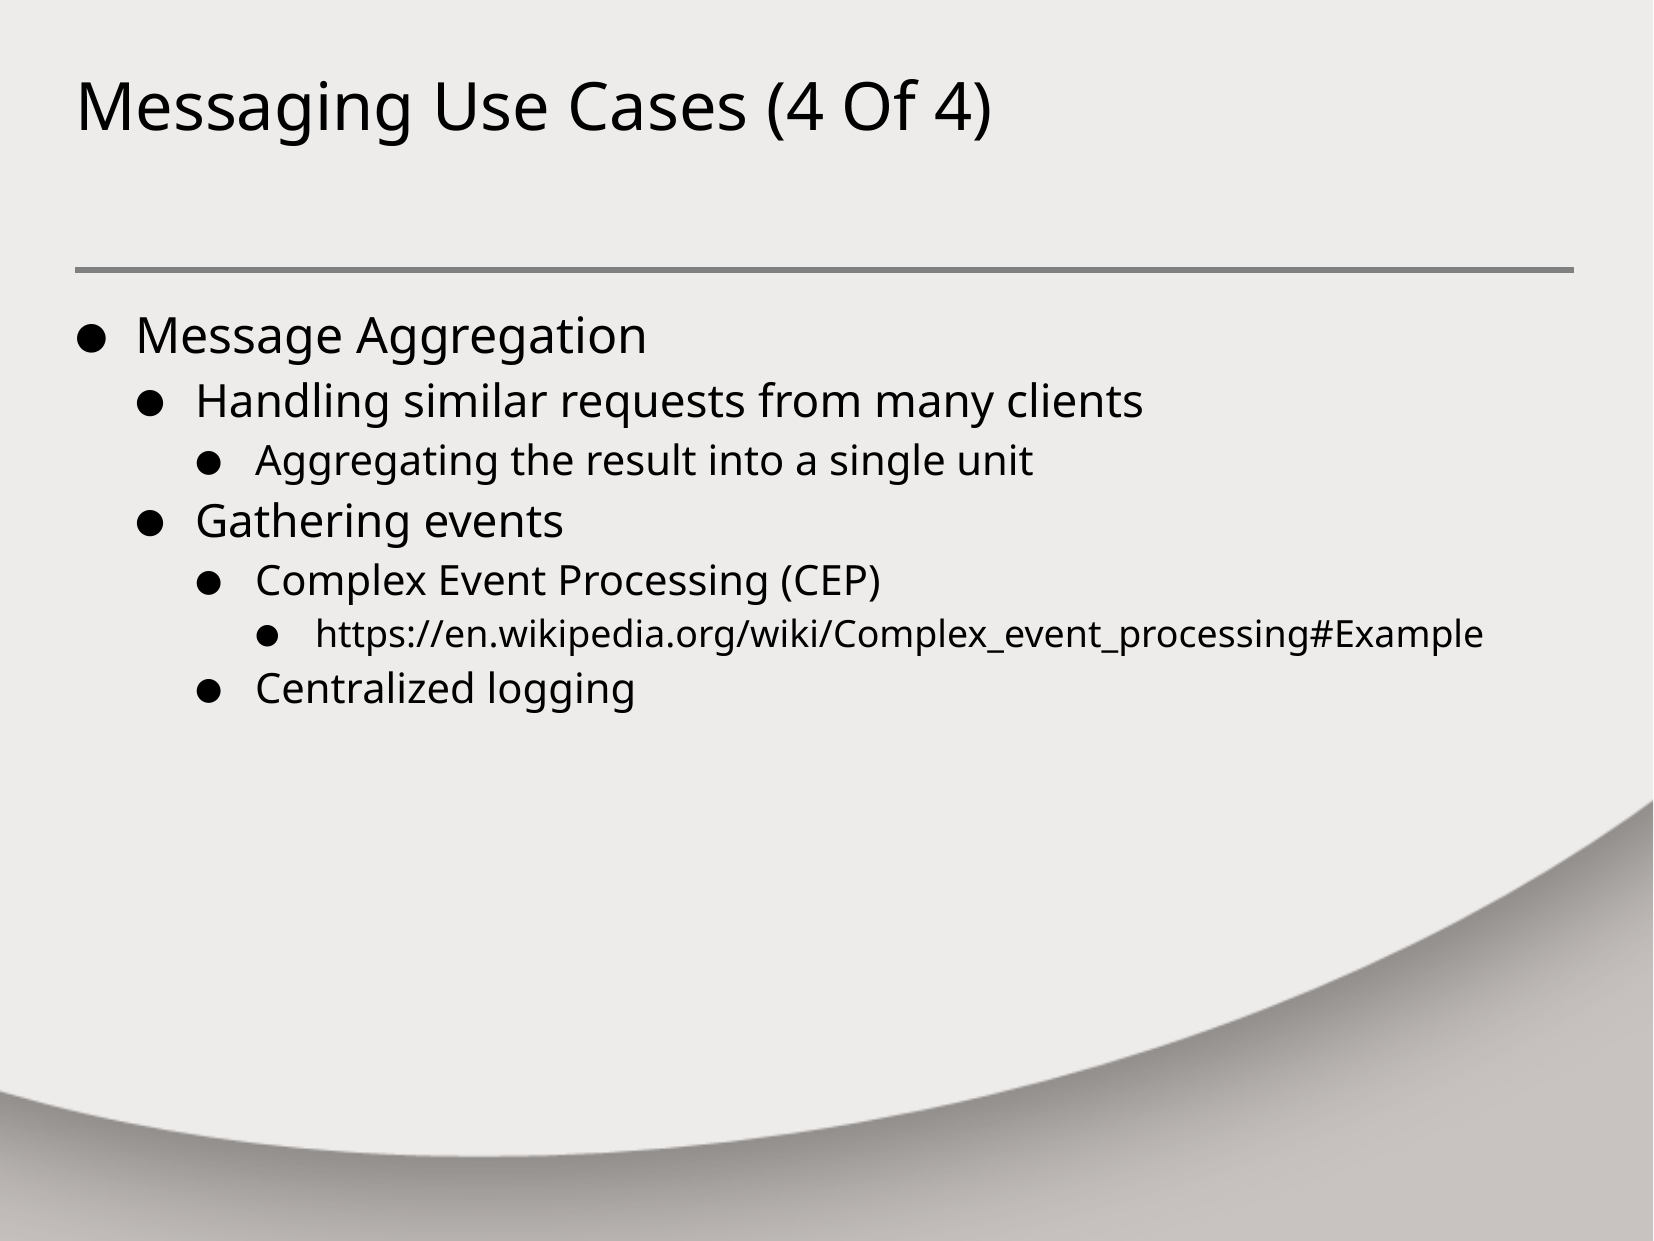

# Messaging Use Cases (4 Of 4)
Message Aggregation
Handling similar requests from many clients
Aggregating the result into a single unit
Gathering events
Complex Event Processing (CEP)
https://en.wikipedia.org/wiki/Complex_event_processing#Example
Centralized logging